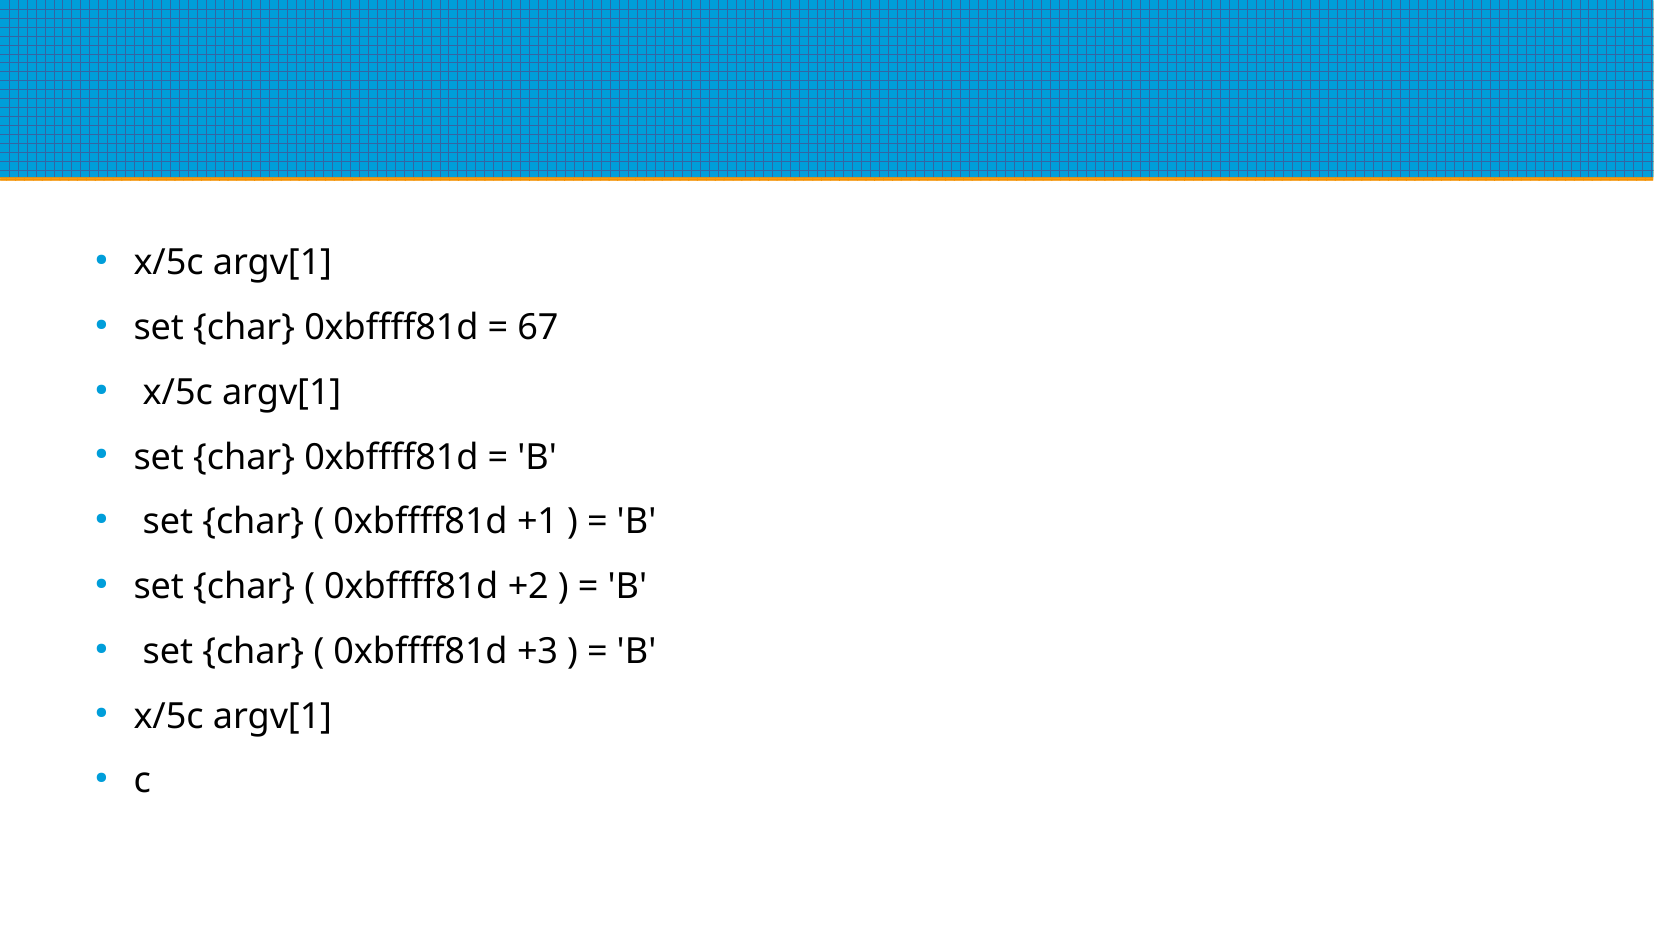

#
x/5c argv[1]
set {char} 0xbffff81d = 67
 x/5c argv[1]
set {char} 0xbffff81d = 'B'
 set {char} ( 0xbffff81d +1 ) = 'B'
set {char} ( 0xbffff81d +2 ) = 'B'
 set {char} ( 0xbffff81d +3 ) = 'B'
x/5c argv[1]
c